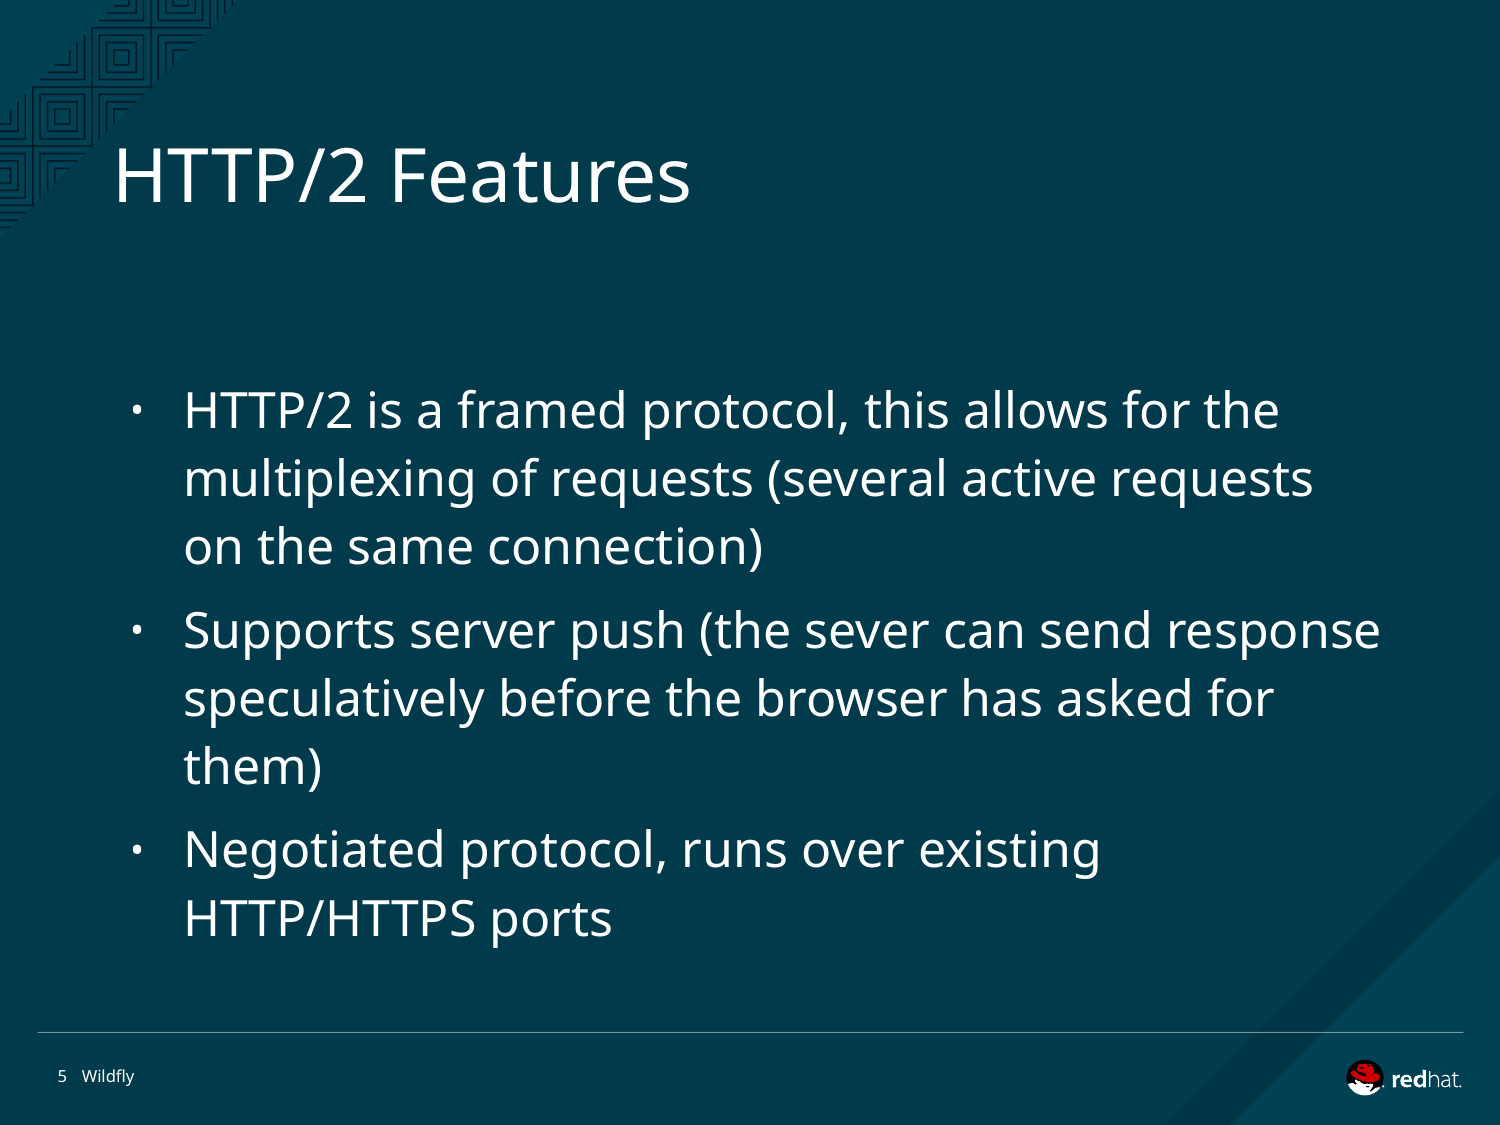

# HTTP/2 Features
HTTP/2 is a framed protocol, this allows for the multiplexing of requests (several active requests on the same connection)
Supports server push (the sever can send response speculatively before the browser has asked for them)
Negotiated protocol, runs over existing HTTP/HTTPS ports
5
Wildfly